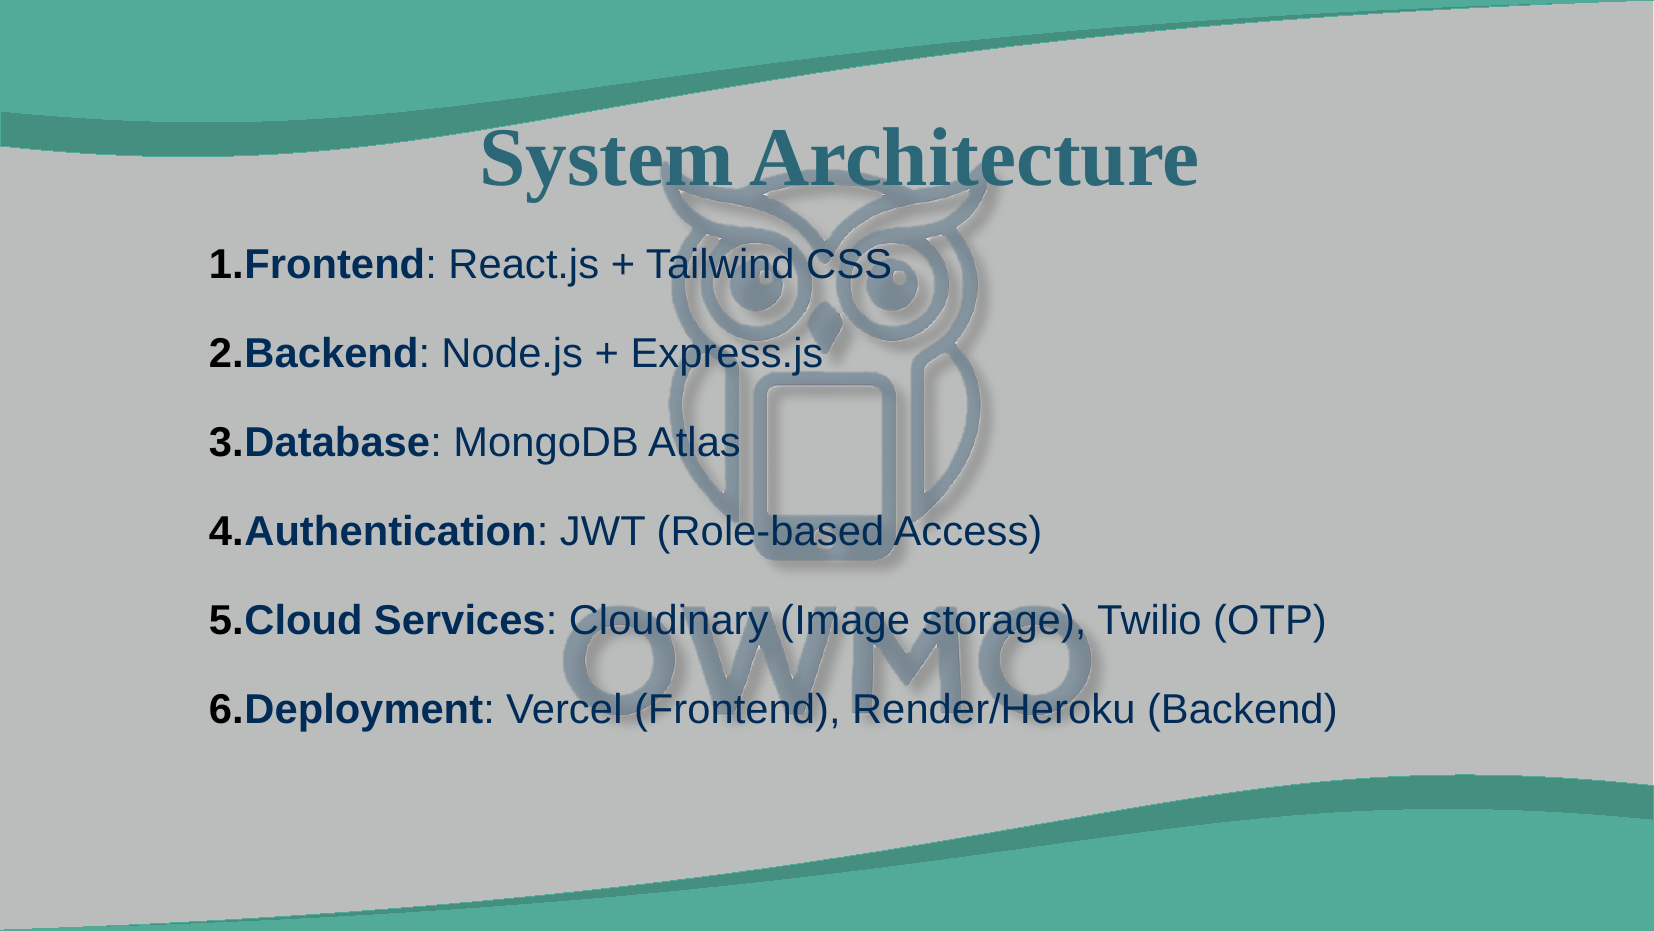

System Architecture
Frontend: React.js + Tailwind CSS
Backend: Node.js + Express.js
Database: MongoDB Atlas
Authentication: JWT (Role-based Access)
Cloud Services: Cloudinary (Image storage), Twilio (OTP)
Deployment: Vercel (Frontend), Render/Heroku (Backend)